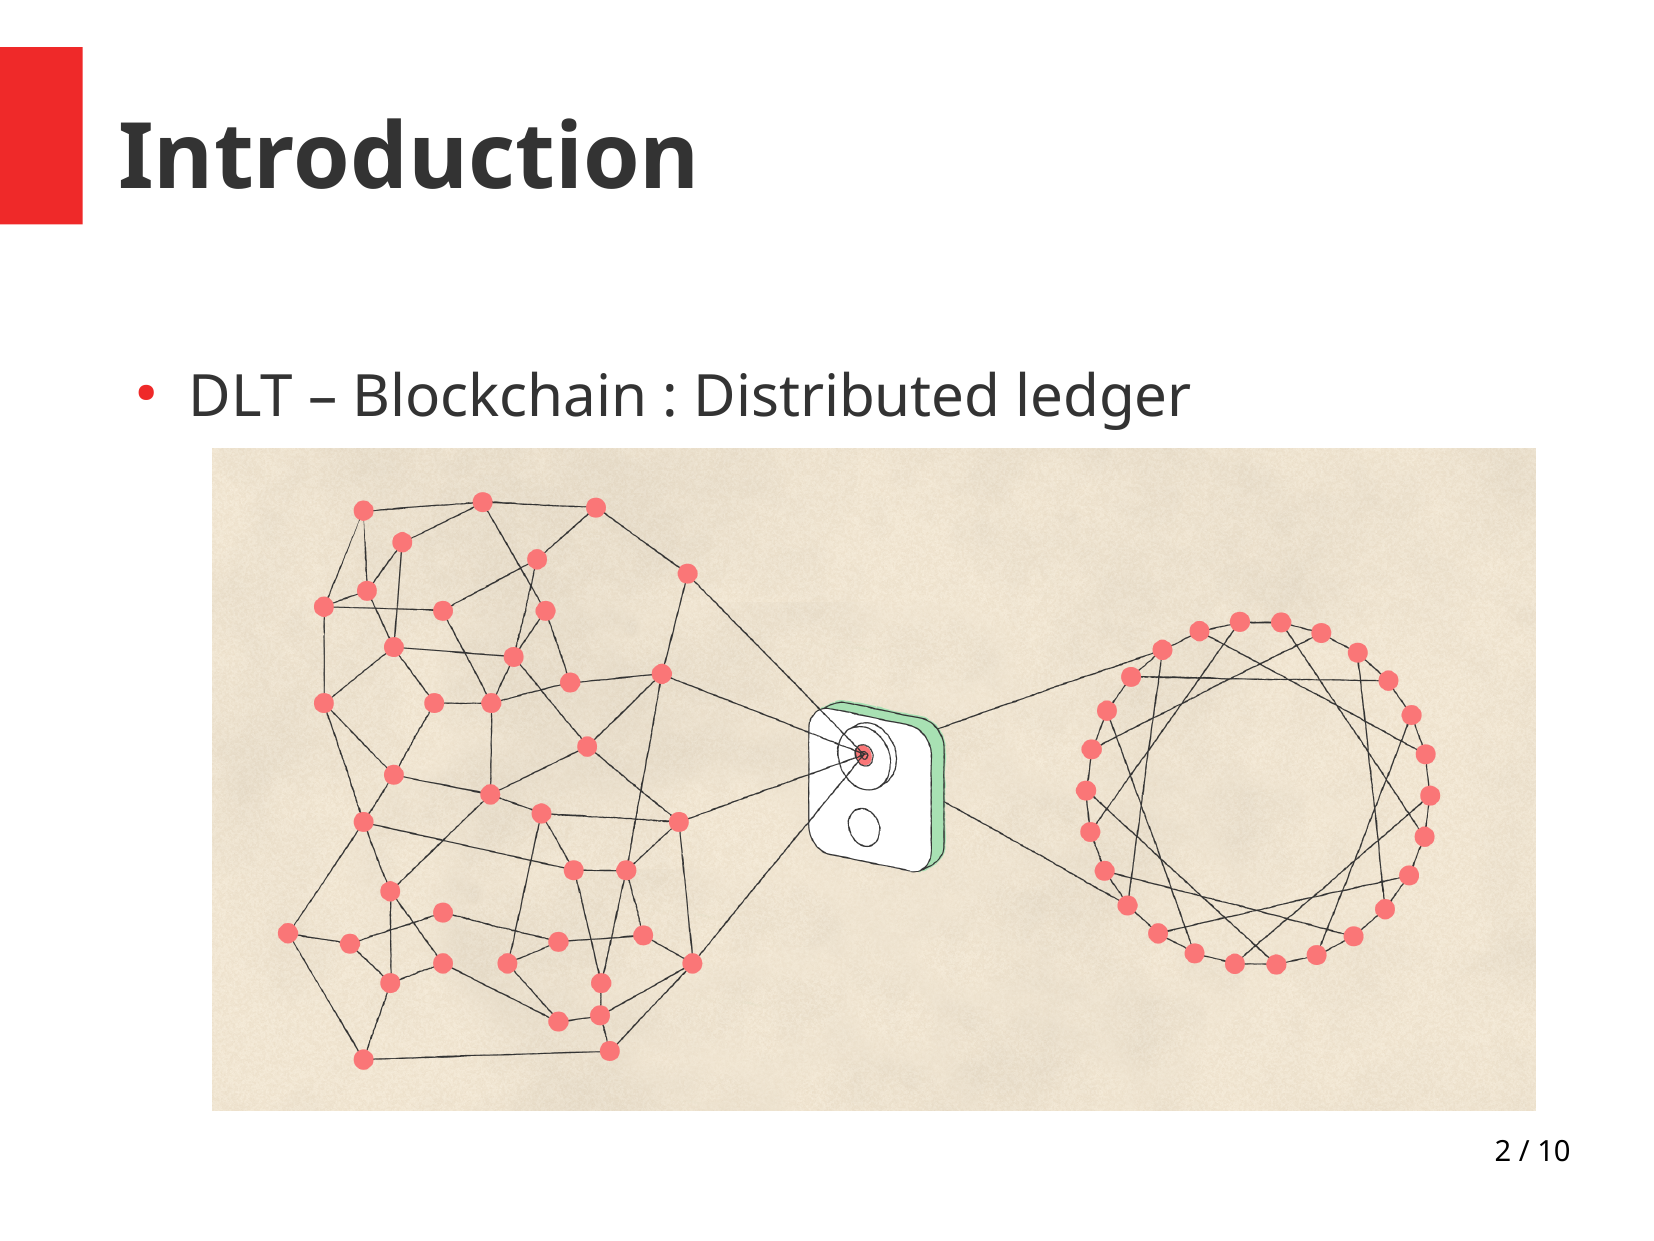

# Introduction
DLT – Blockchain : Distributed ledger
2